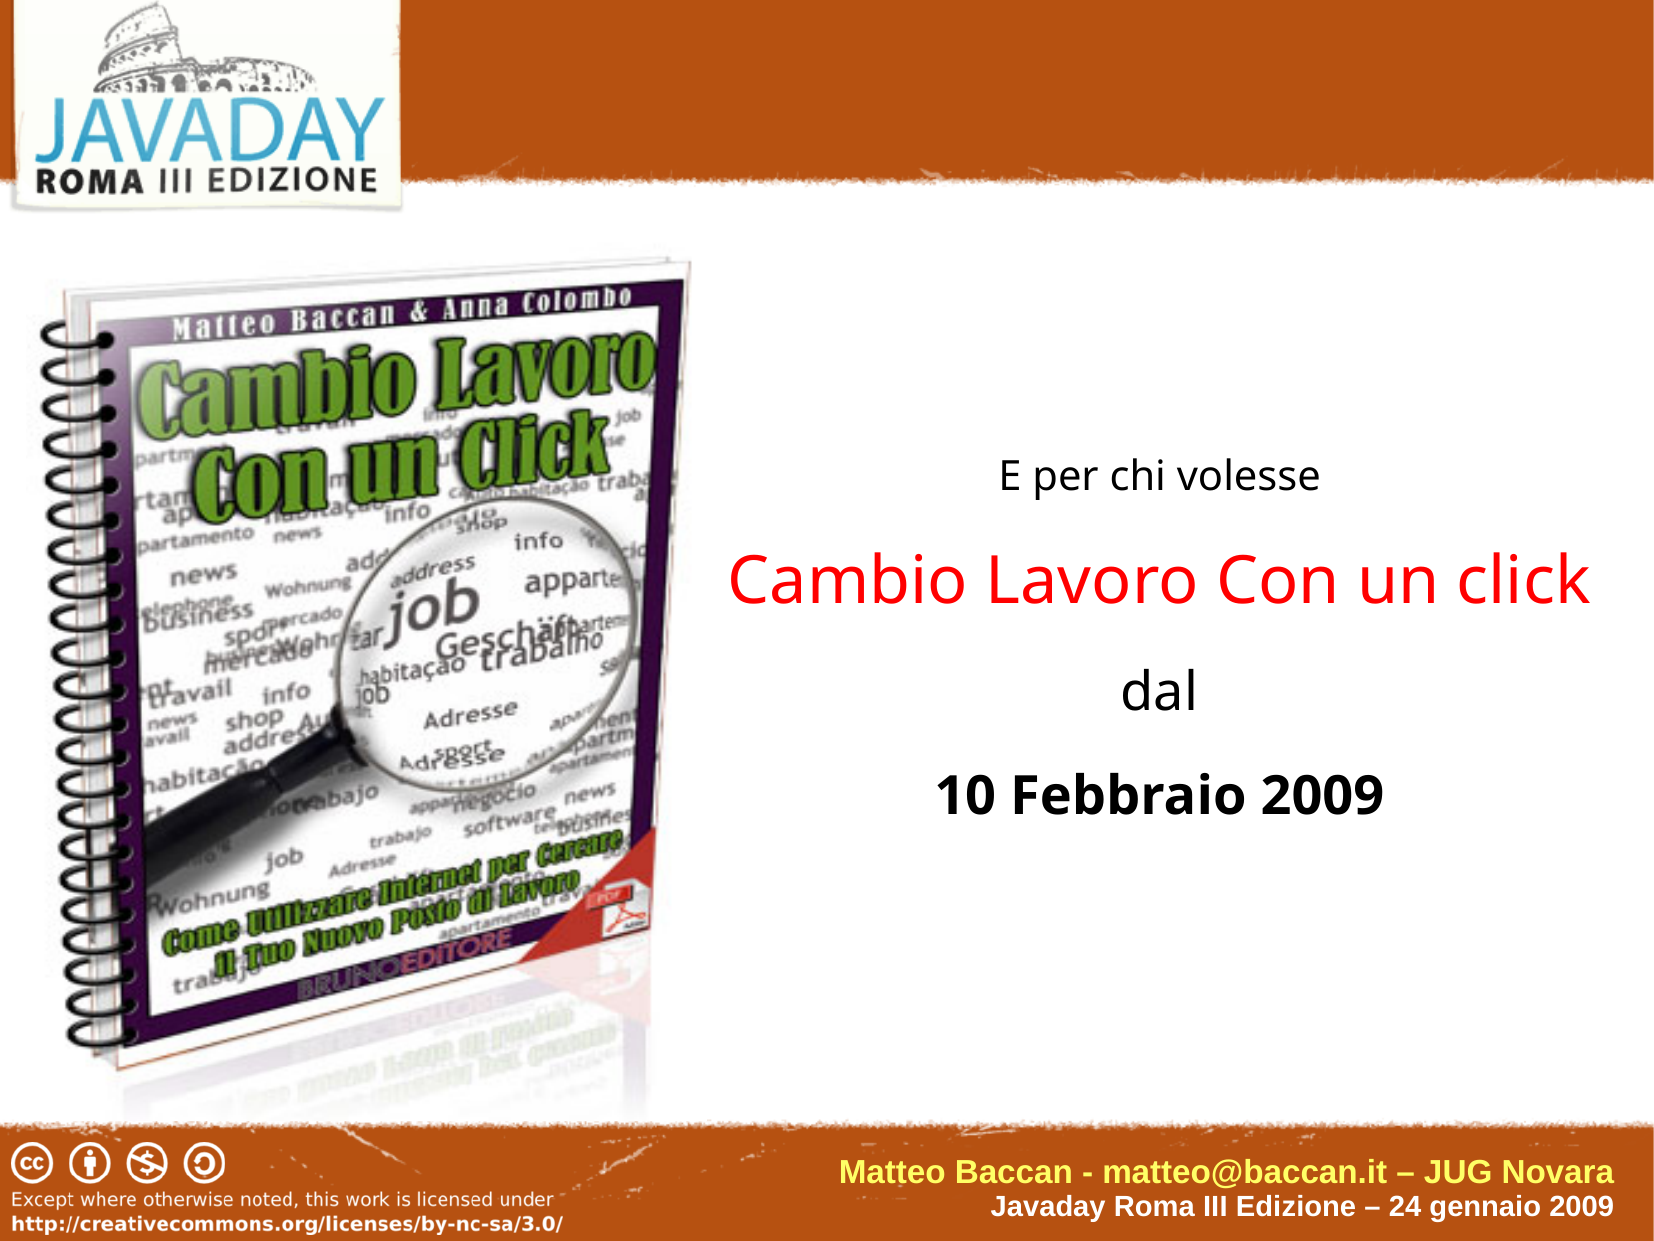

# E per chi volesse
Cambio Lavoro Con un click
dal
10 Febbraio 2009